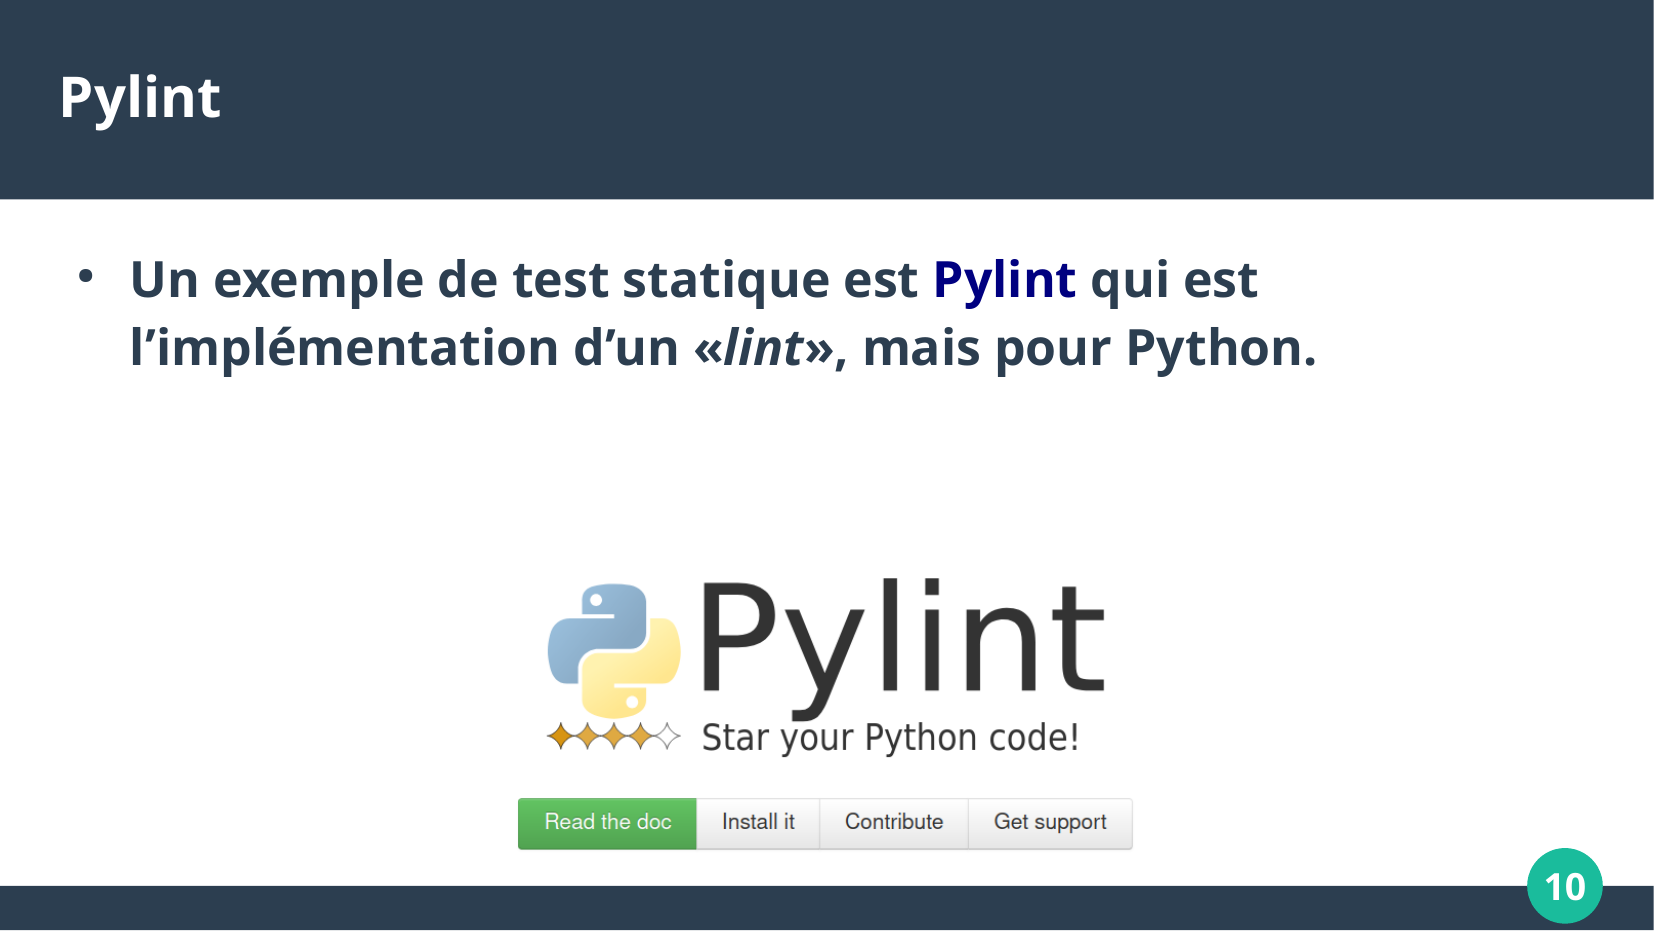

# Pylint
Un exemple de test statique est Pylint qui est l’implémentation d’un «lint», mais pour Python.